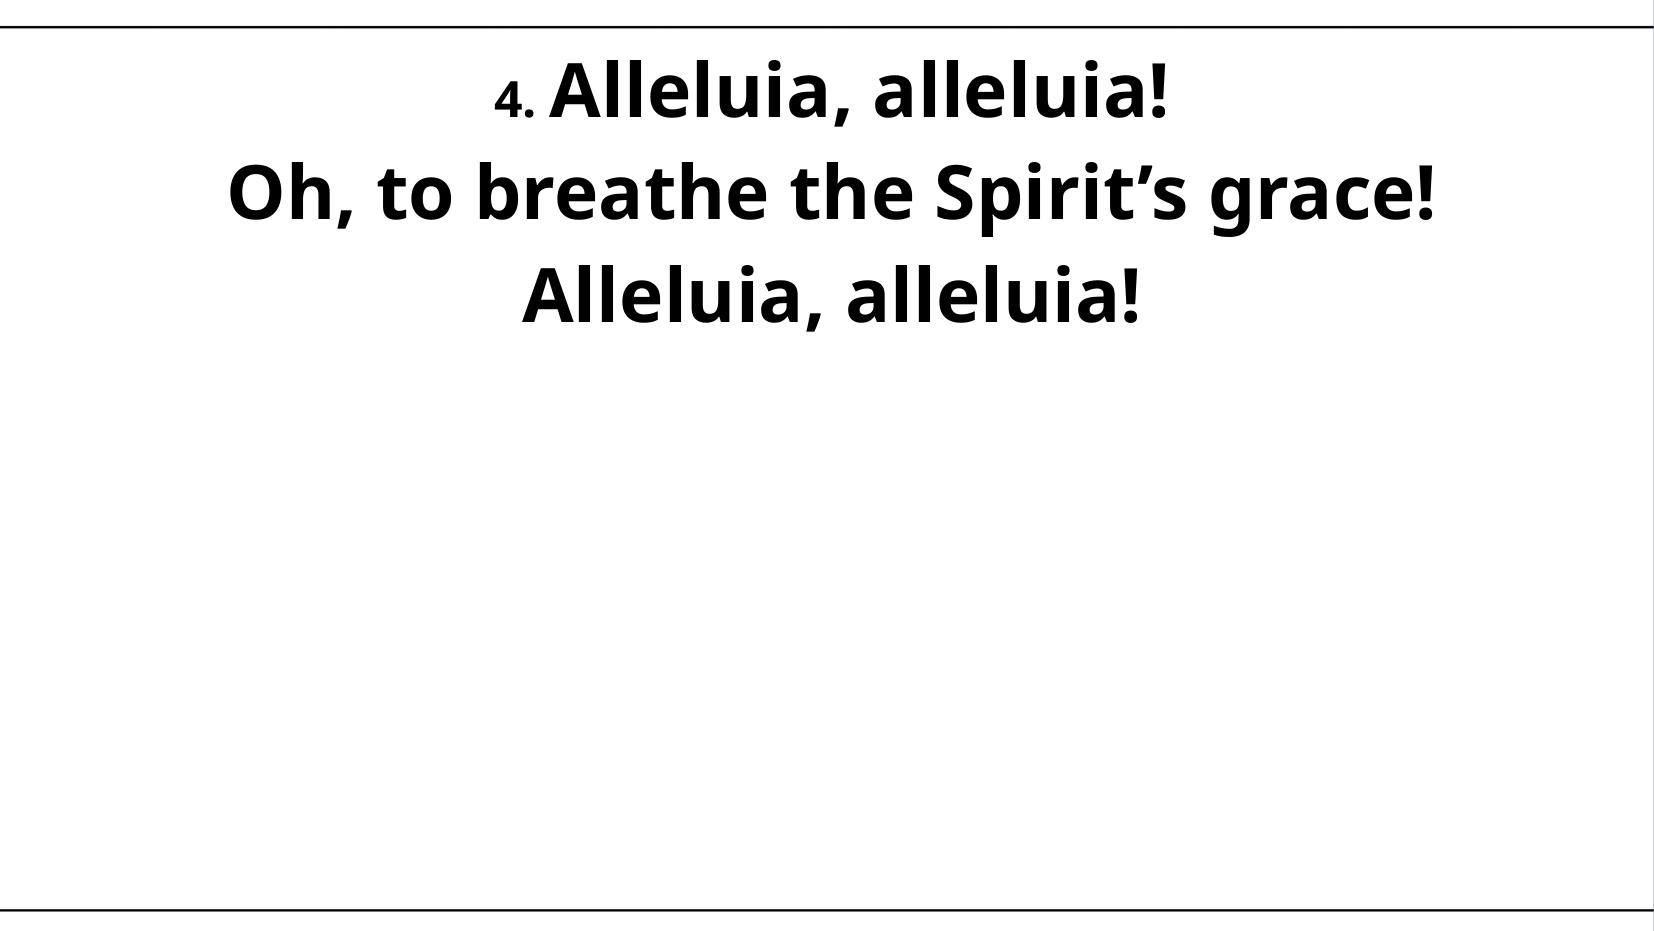

4. Alleluia, alleluia!
Oh, to breathe the Spirit’s grace!
Alleluia, alleluia!